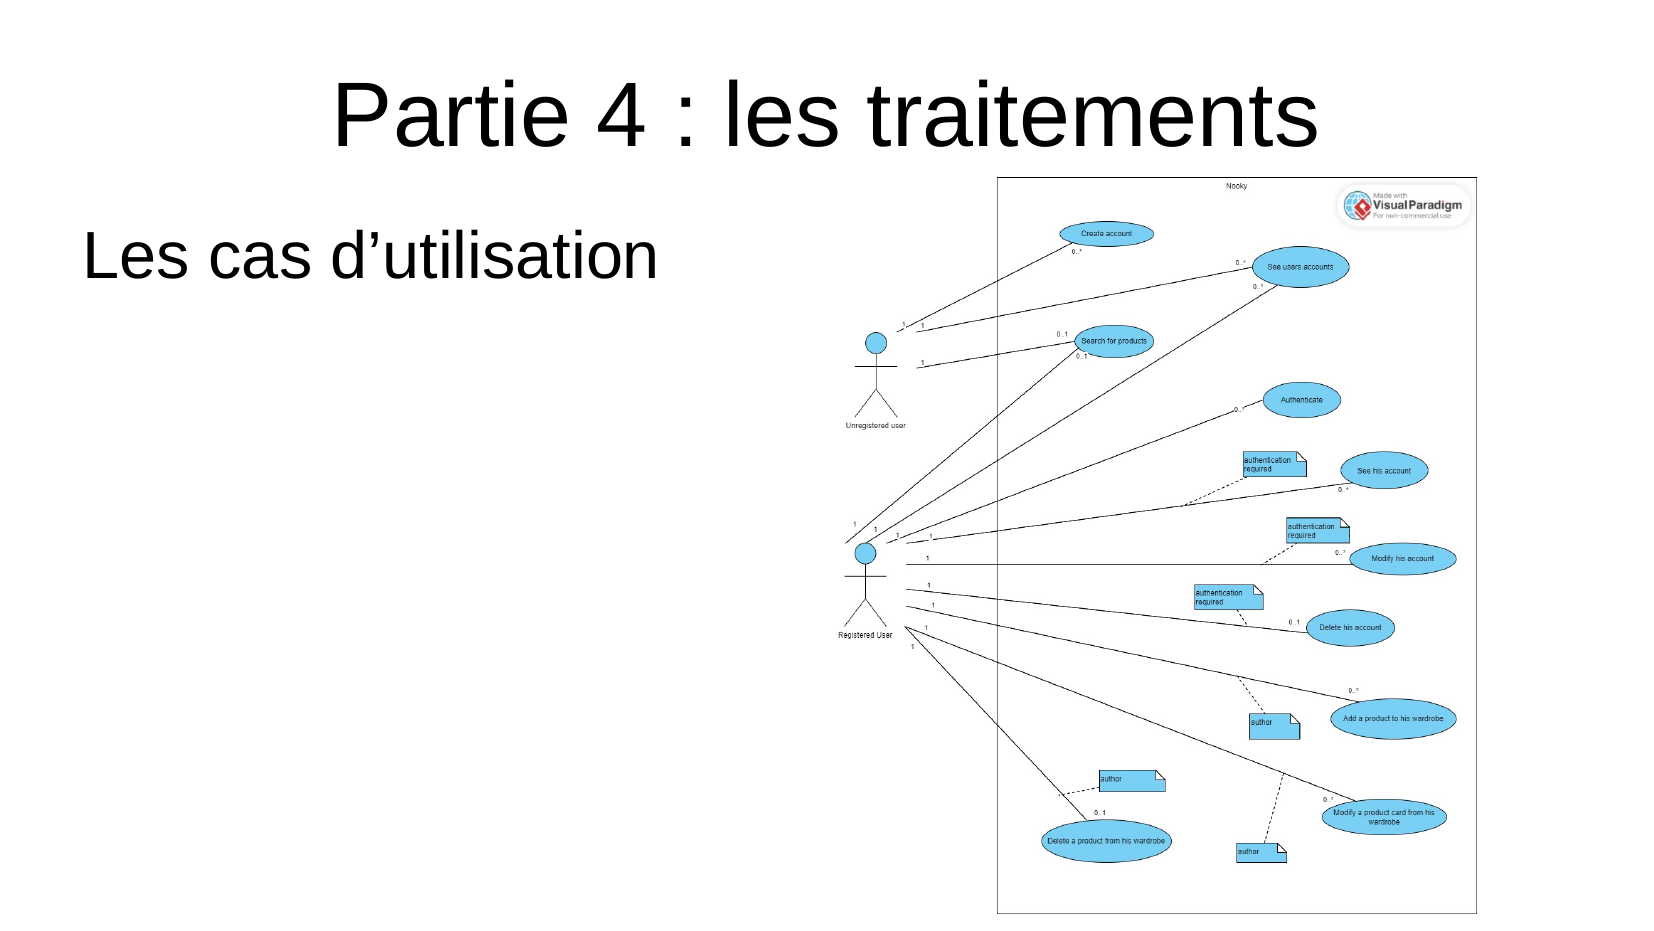

# Partie 4 : les traitements
Les cas d’utilisation